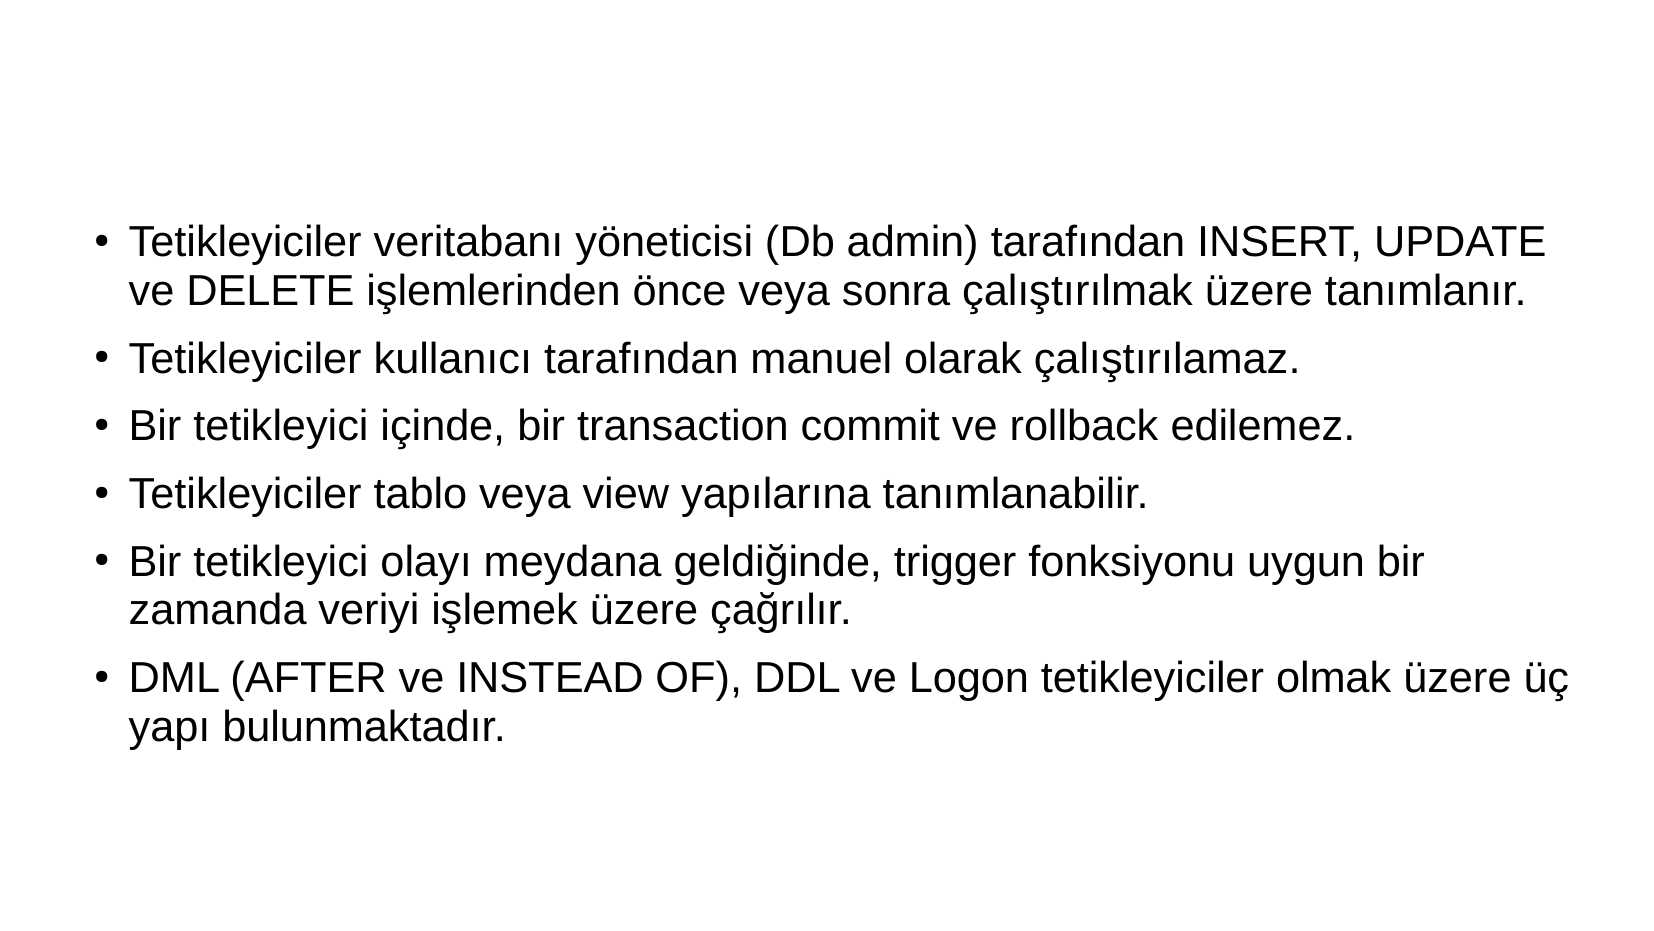

#
Tetikleyiciler veritabanı yöneticisi (Db admin) tarafından INSERT, UPDATE ve DELETE işlemlerinden önce veya sonra çalıştırılmak üzere tanımlanır.
Tetikleyiciler kullanıcı tarafından manuel olarak çalıştırılamaz.
Bir tetikleyici içinde, bir transaction commit ve rollback edilemez.
Tetikleyiciler tablo veya view yapılarına tanımlanabilir.
Bir tetikleyici olayı meydana geldiğinde, trigger fonksiyonu uygun bir zamanda veriyi işlemek üzere çağrılır.
DML (AFTER ve INSTEAD OF), DDL ve Logon tetikleyiciler olmak üzere üç yapı bulunmaktadır.